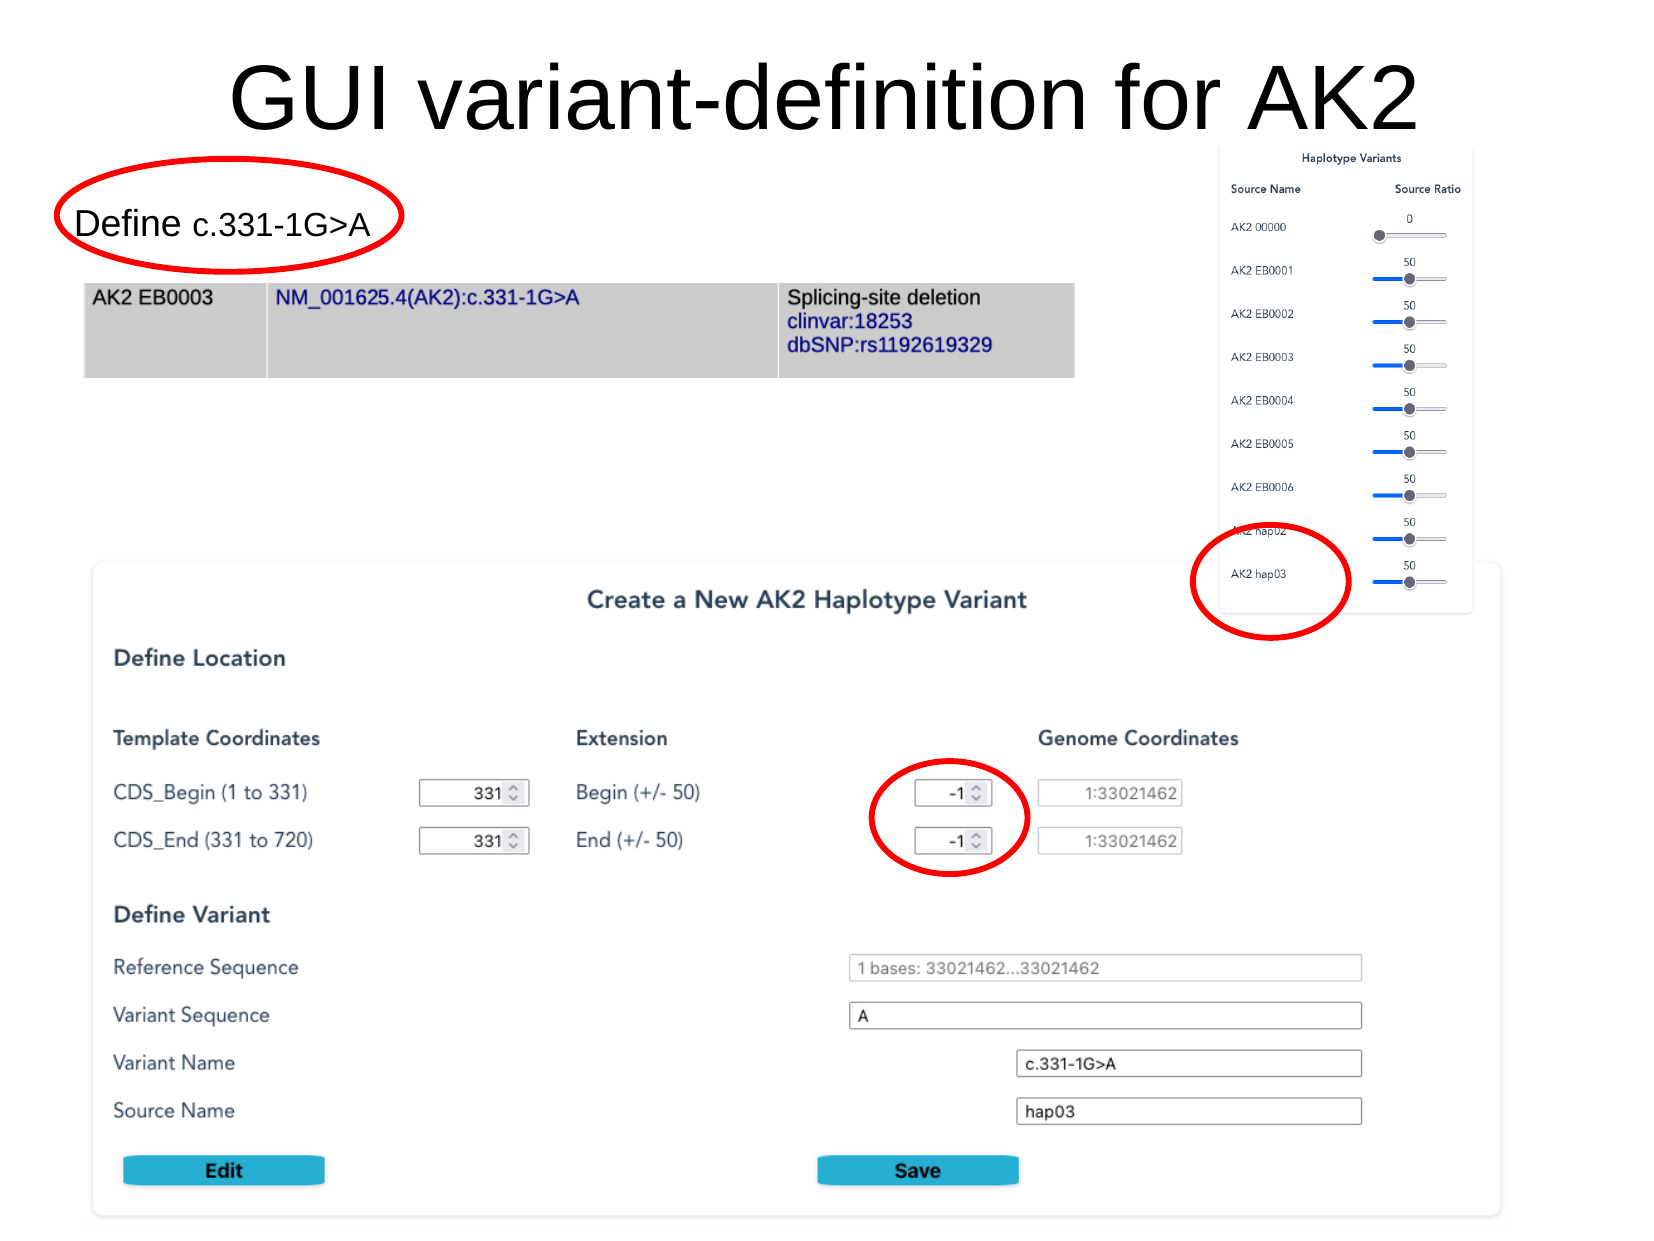

# GUI variant-definition for AK2
Define c.331-1G>A